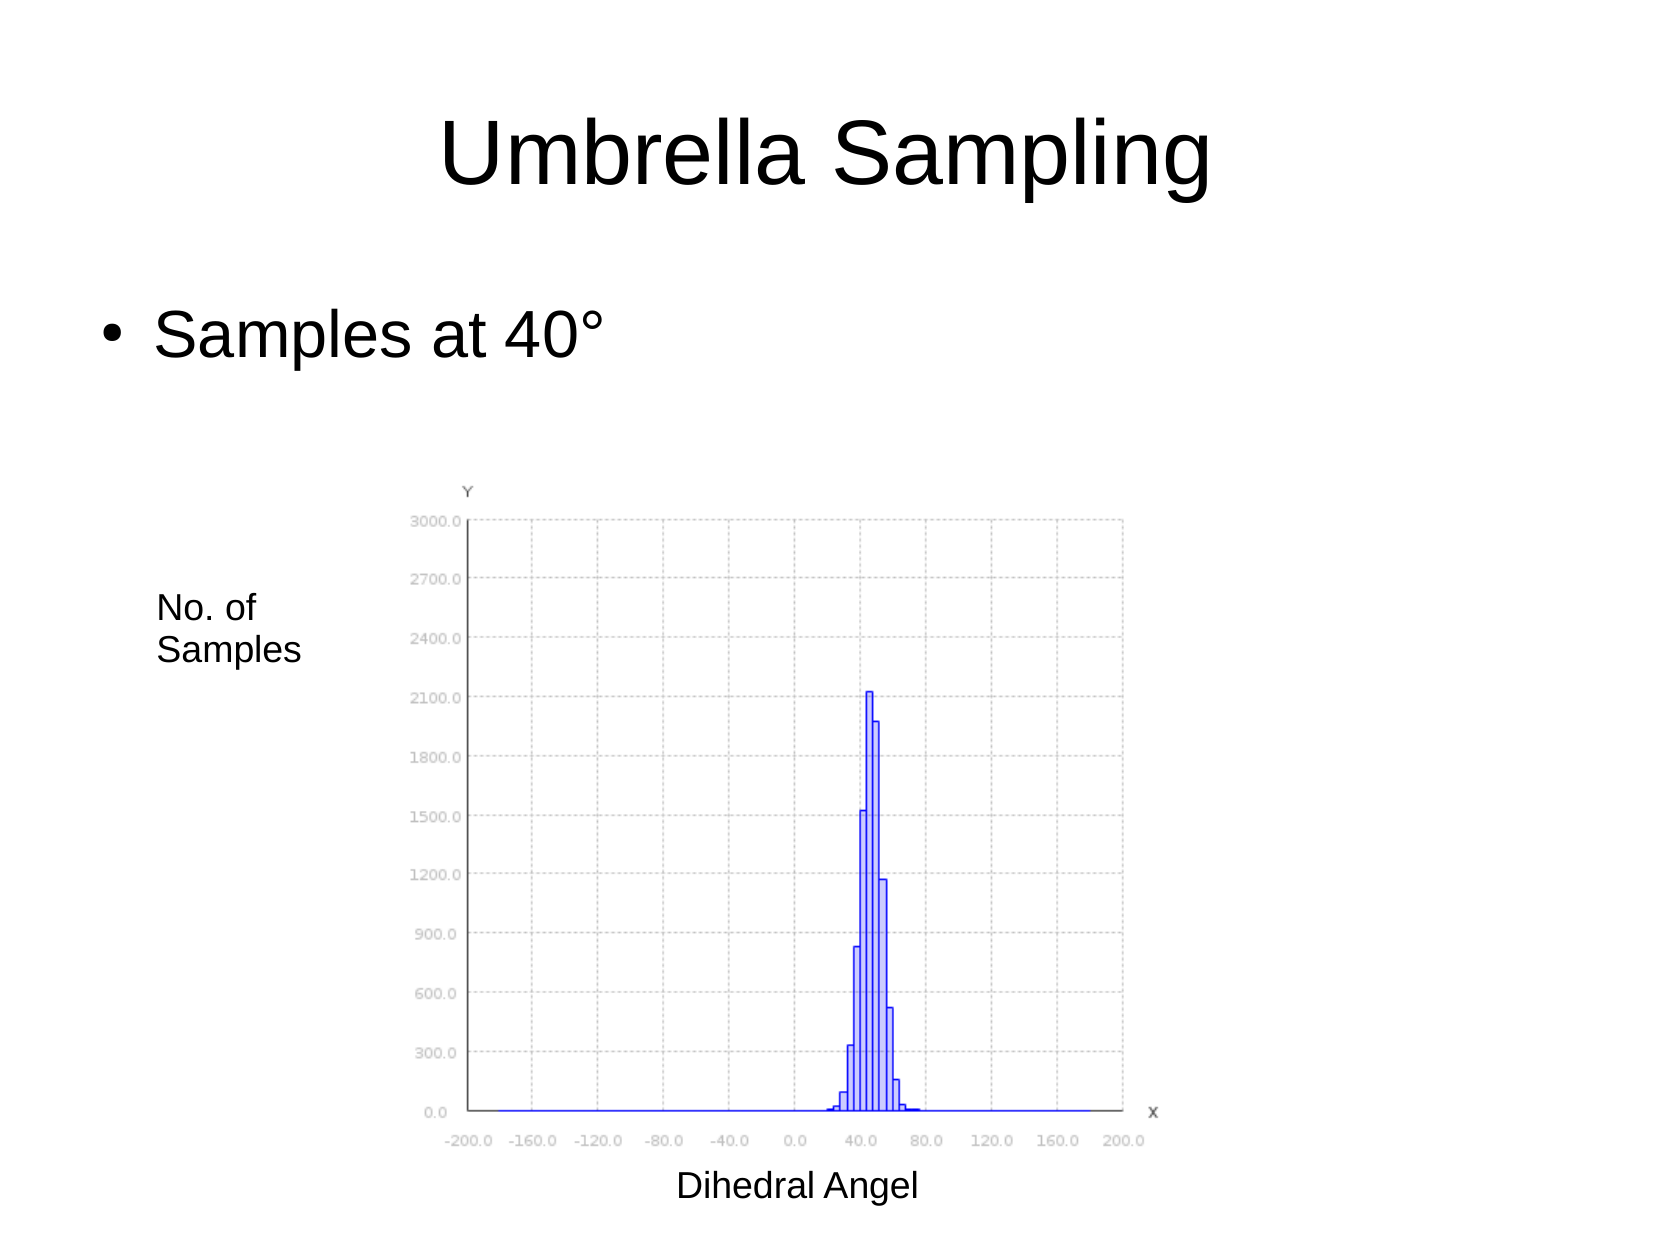

# Umbrella Sampling
Samples at 40°
No. of
Samples
Dihedral Angel